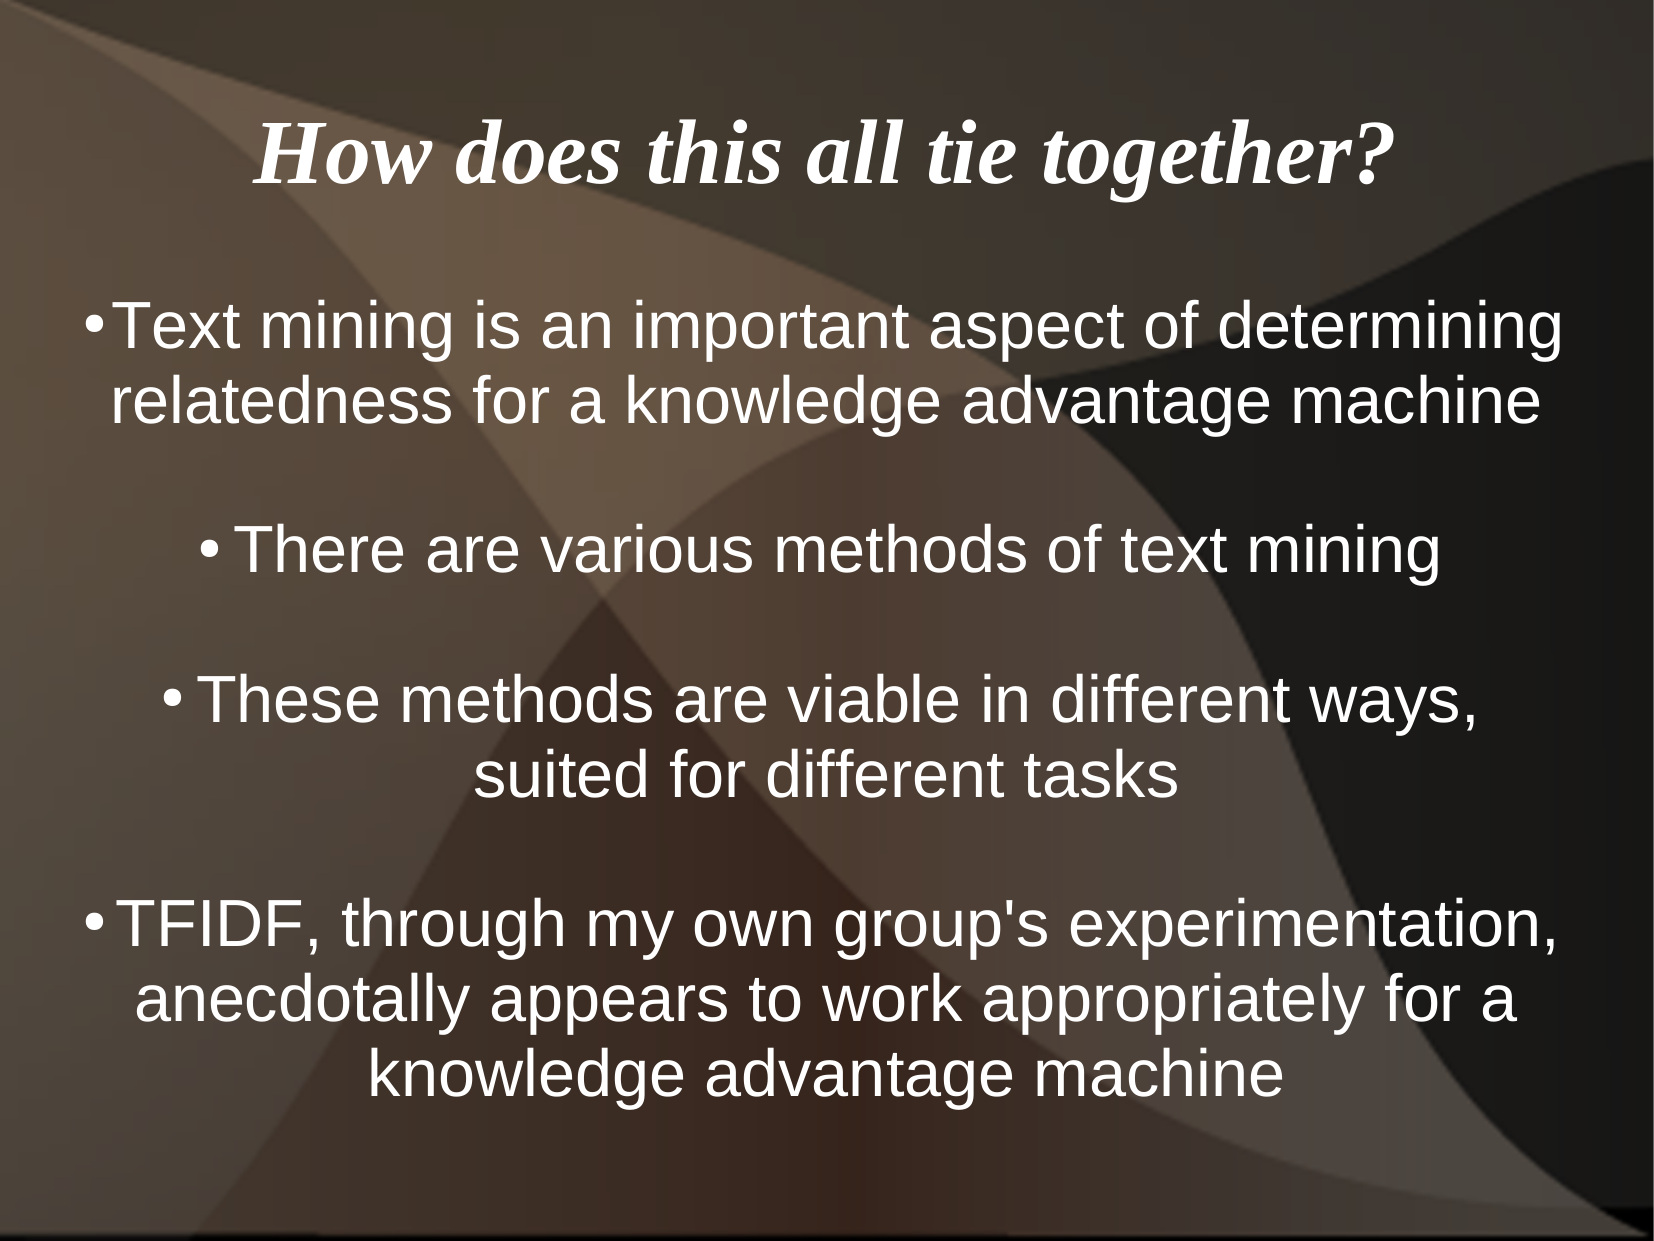

# How does this all tie together?
Text mining is an important aspect of determining relatedness for a knowledge advantage machine
There are various methods of text mining
These methods are viable in different ways, suited for different tasks
TFIDF, through my own group's experimentation, anecdotally appears to work appropriately for a knowledge advantage machine